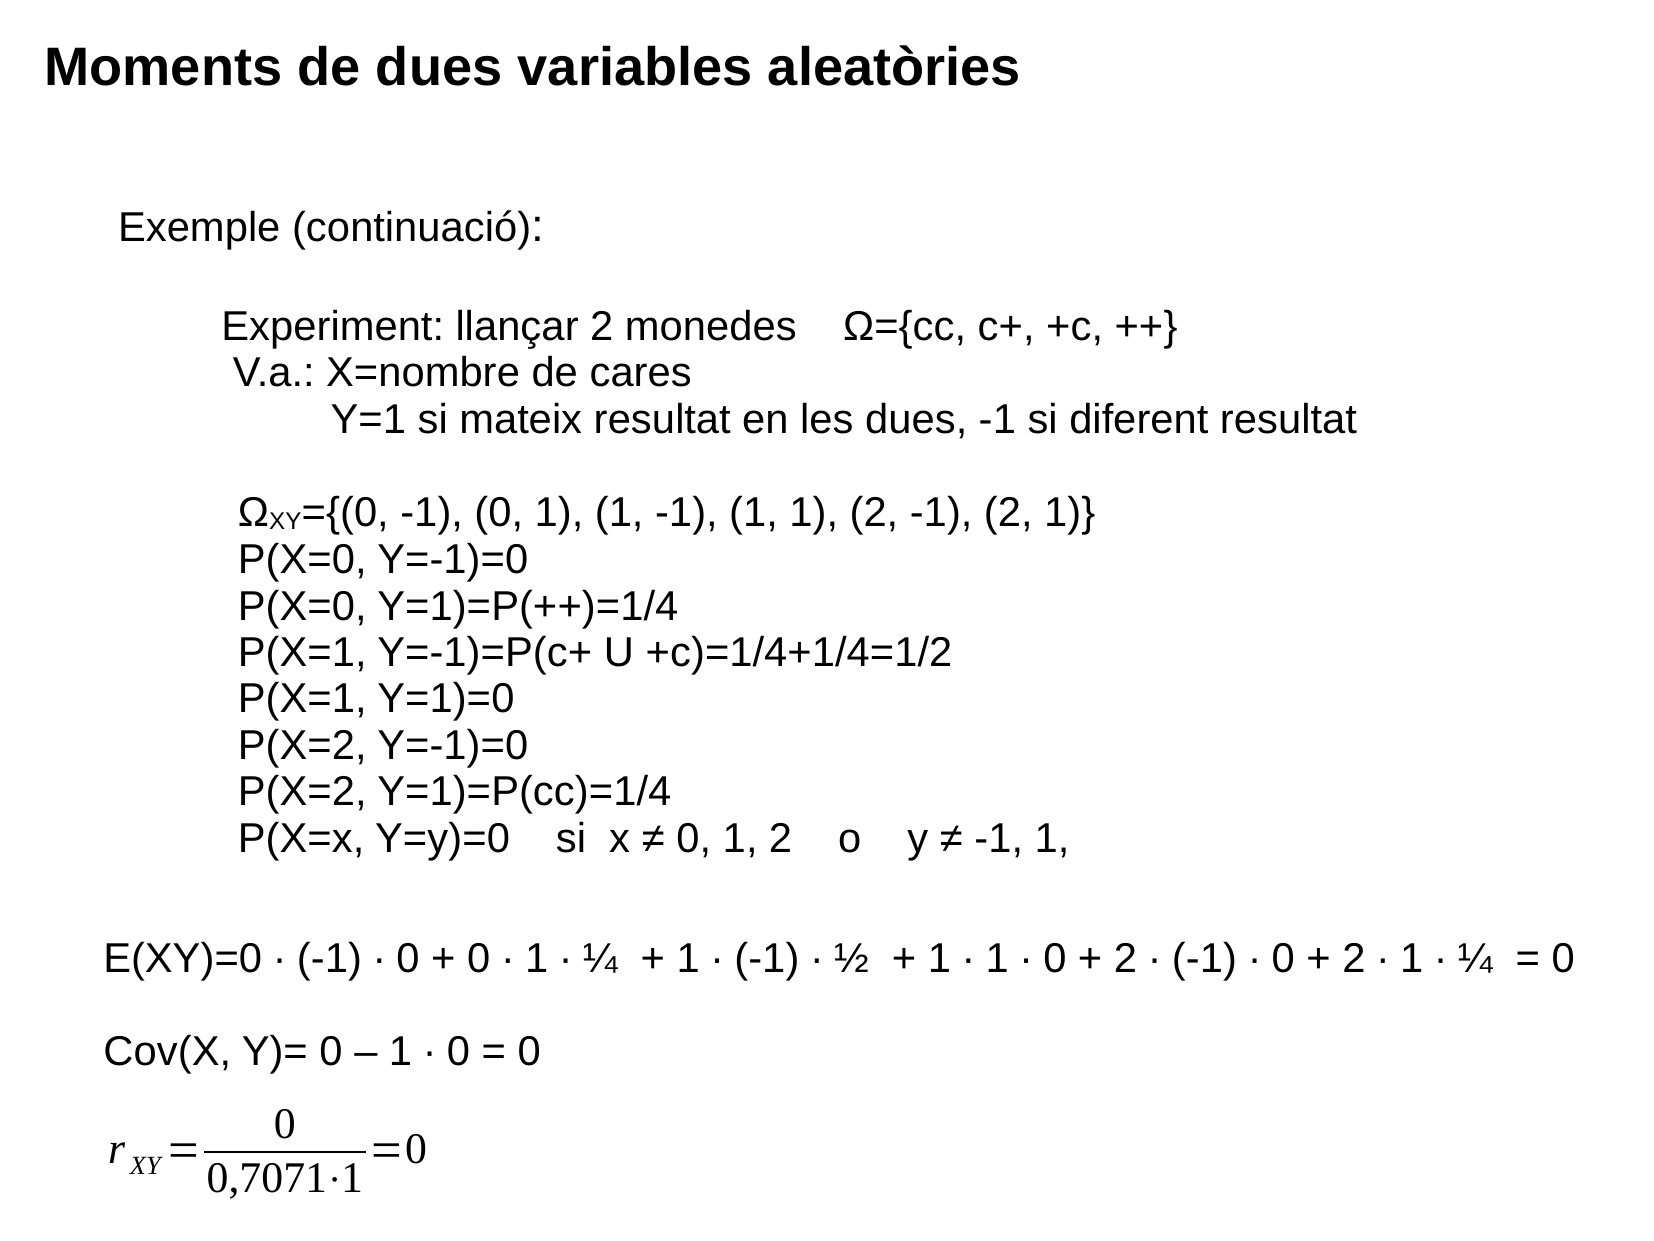

Moments de dues variables aleatòries
	Exemple (continuació):
Experiment: llançar 2 monedes Ω={cc, c+, +c, ++}
 V.a.: X=nombre de cares
	Y=1 si mateix resultat en les dues, -1 si diferent resultat
 ΩXY={(0, -1), (0, 1), (1, -1), (1, 1), (2, -1), (2, 1)}
 P(X=0, Y=-1)=0
 P(X=0, Y=1)=P(++)=1/4
 P(X=1, Y=-1)=P(c+ U +c)=1/4+1/4=1/2
 P(X=1, Y=1)=0
 P(X=2, Y=-1)=0
 P(X=2, Y=1)=P(cc)=1/4
 P(X=x, Y=y)=0 si x ≠ 0, 1, 2 o y ≠ -1, 1,
E(XY)=0 ∙ (-1) ∙ 0 + 0 ∙ 1 ∙ ¼ + 1 ∙ (-1) ∙ ½ + 1 ∙ 1 ∙ 0 + 2 ∙ (-1) ∙ 0 + 2 ∙ 1 ∙ ¼ = 0
Cov(X, Y)= 0 – 1 ∙ 0 = 0